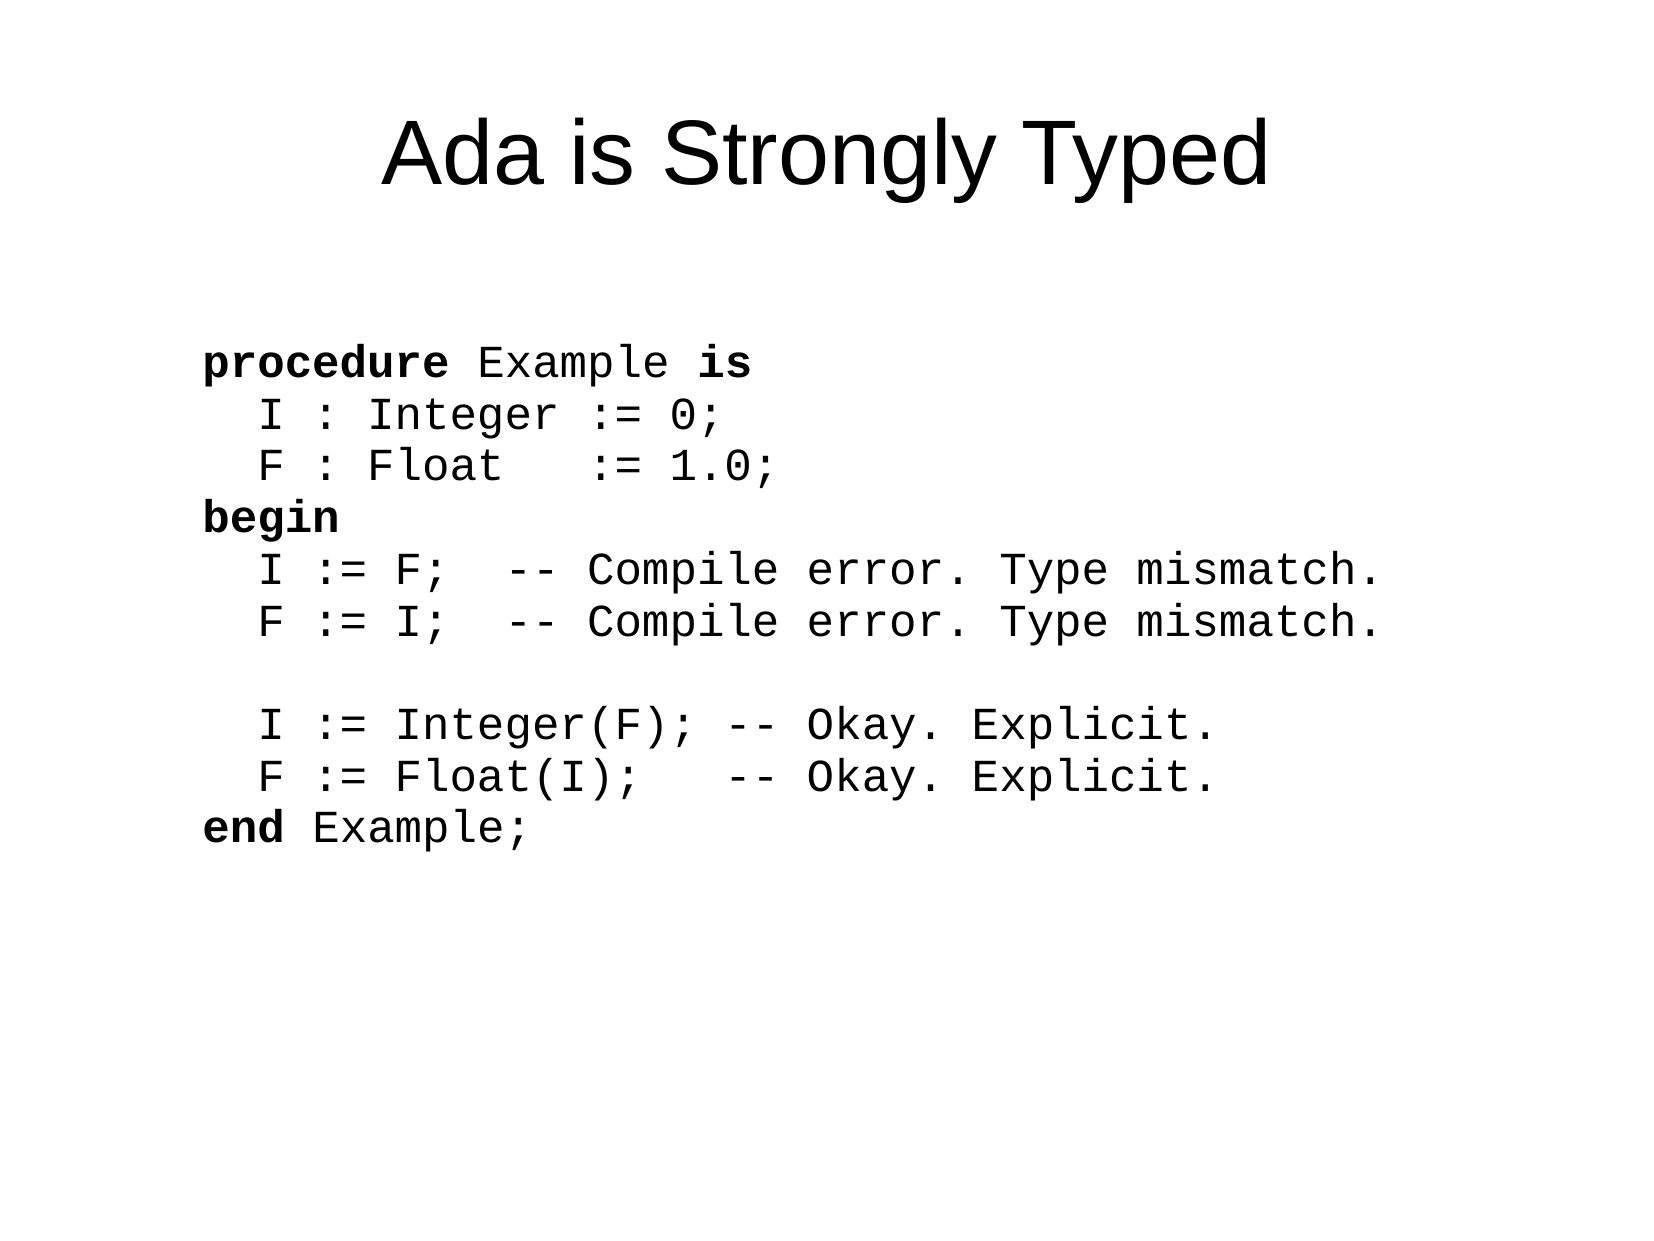

# Ada is Strongly Typed
procedure Example is
 I : Integer := 0;
 F : Float := 1.0;
begin
 I := F; -- Compile error. Type mismatch.
 F := I; -- Compile error. Type mismatch.
 I := Integer(F); -- Okay. Explicit.
 F := Float(I); -- Okay. Explicit.
end Example;